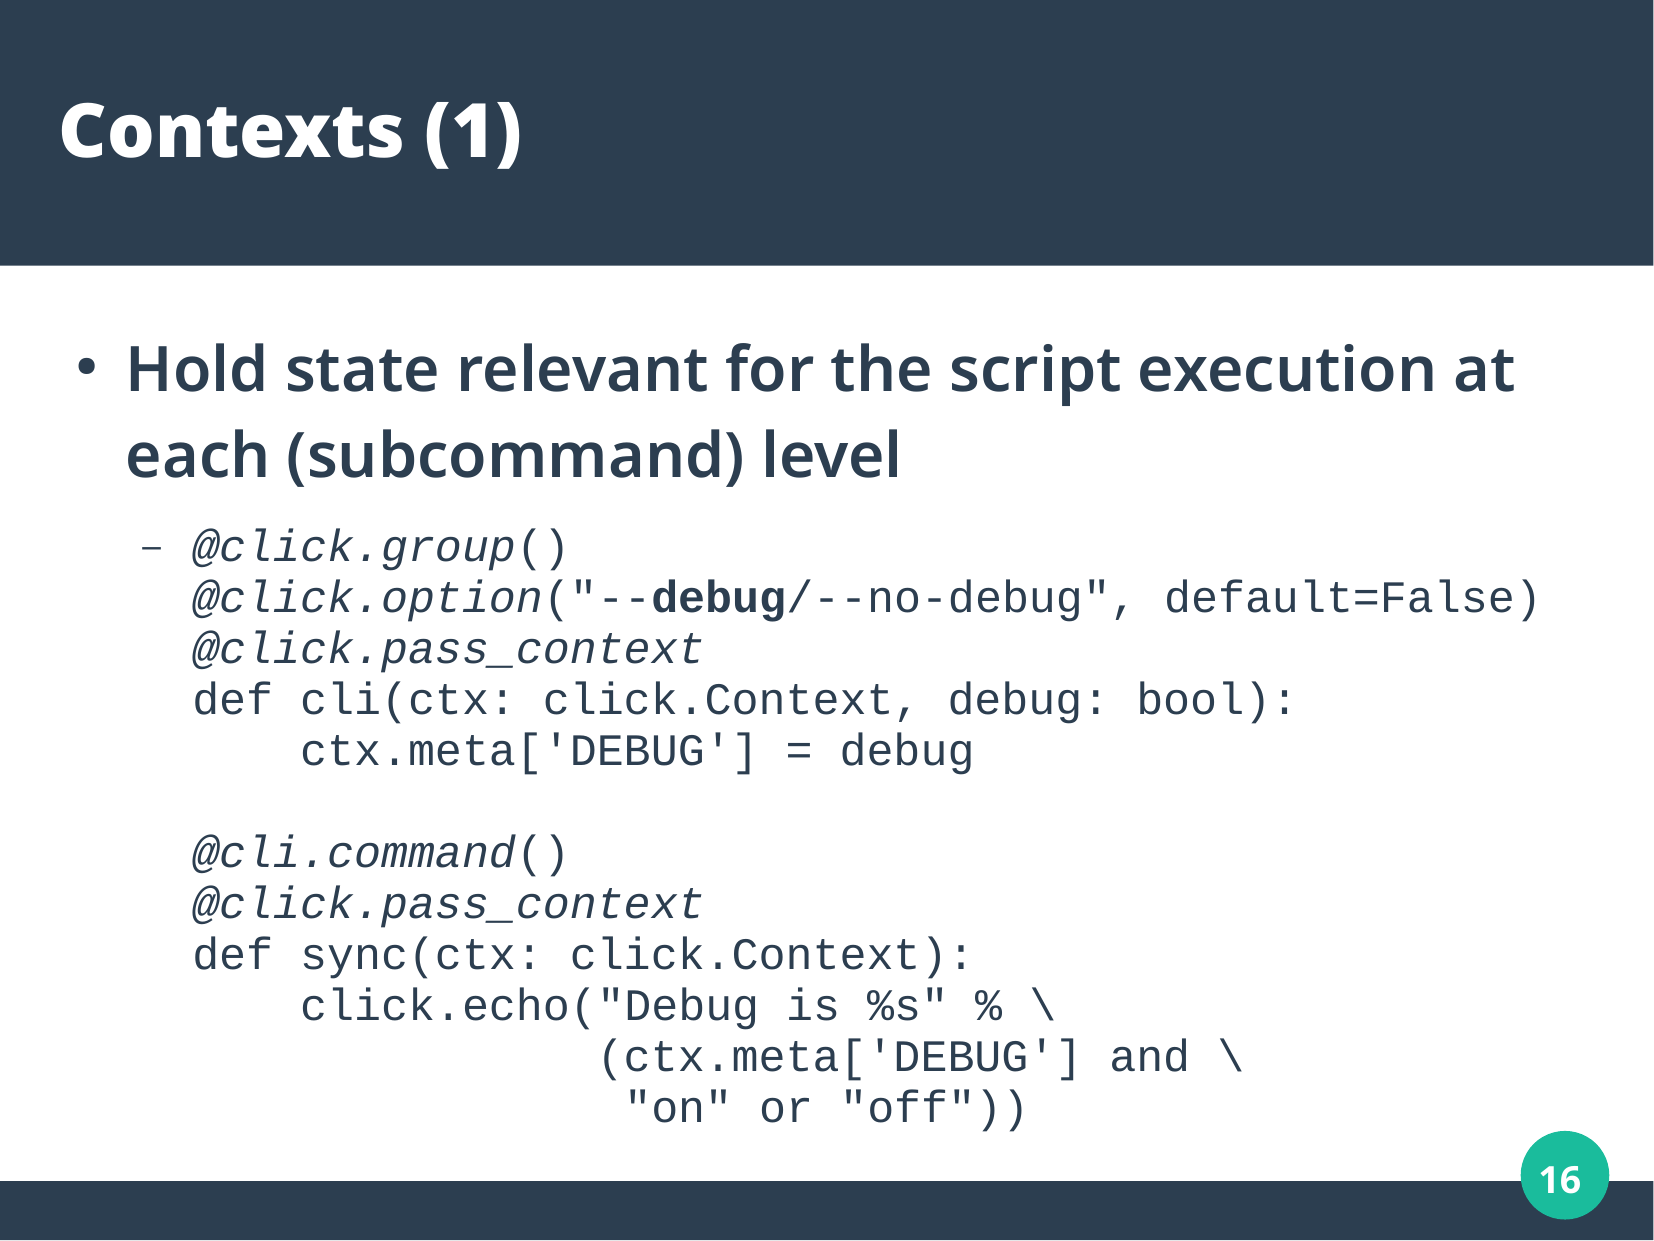

# Contexts (1)
Hold state relevant for the script execution at each (subcommand) level
@click.group()
@click.option("--debug/--no-debug", default=False)
@click.pass_context
def cli(ctx: click.Context, debug: bool):
 ctx.meta['DEBUG'] = debug
@cli.command()
@click.pass_context
def sync(ctx: click.Context):
 click.echo("Debug is %s" % \
 (ctx.meta['DEBUG'] and \
 "on" or "off"))